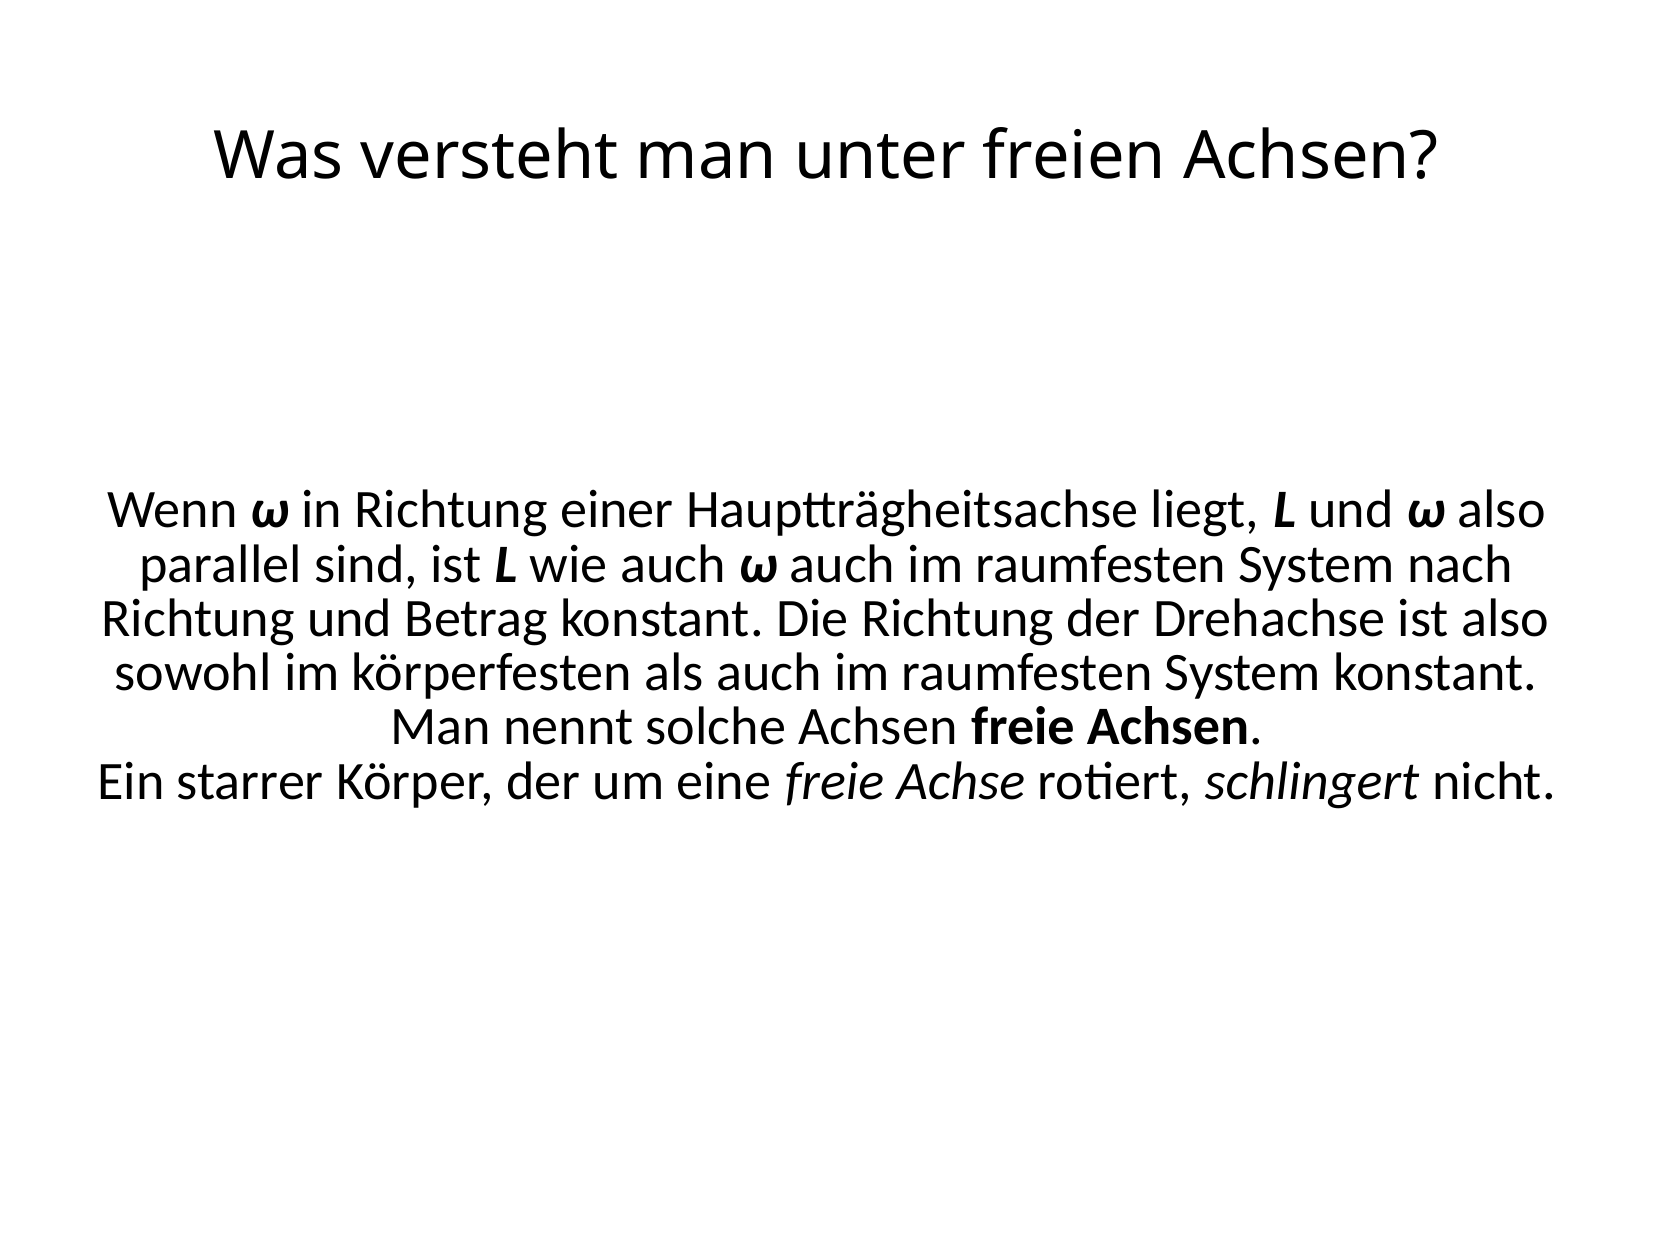

# Was versteht man unter freien Achsen?
Wenn ω in Richtung einer Hauptträgheitsachse liegt, L und ω also parallel sind, ist L wie auch ω auch im raumfesten System nach Richtung und Betrag konstant. Die Richtung der Drehachse ist also sowohl im körperfesten als auch im raumfesten System konstant. Man nennt solche Achsen freie Achsen.
Ein starrer Körper, der um eine freie Achse rotiert, schlingert nicht.